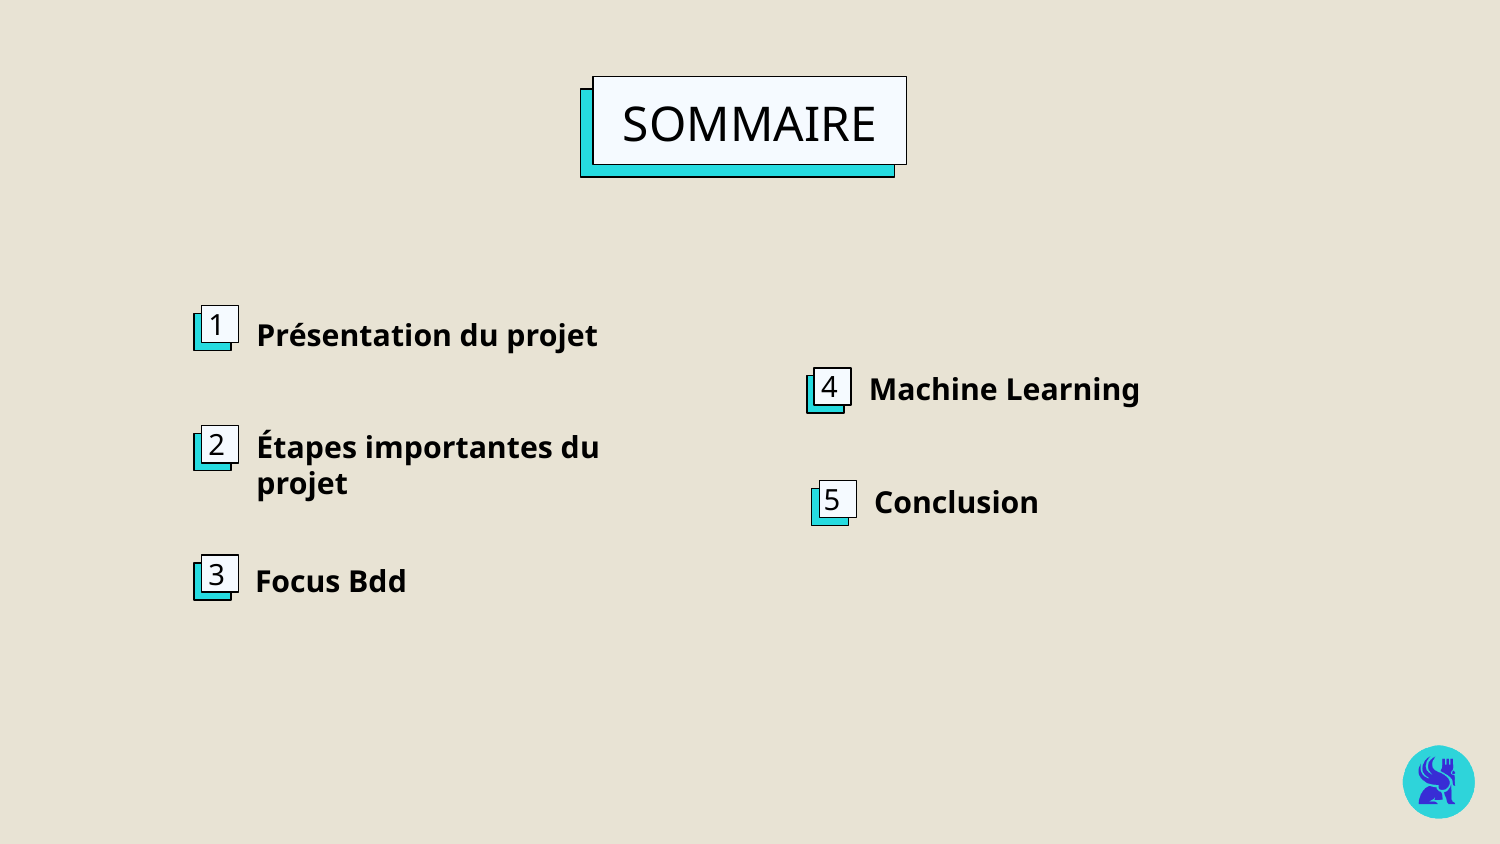

SOMMAIRE
1
Présentation du projet
4
Machine Learning
2
Étapes importantes du projet
5
Conclusion
3
Focus Bdd